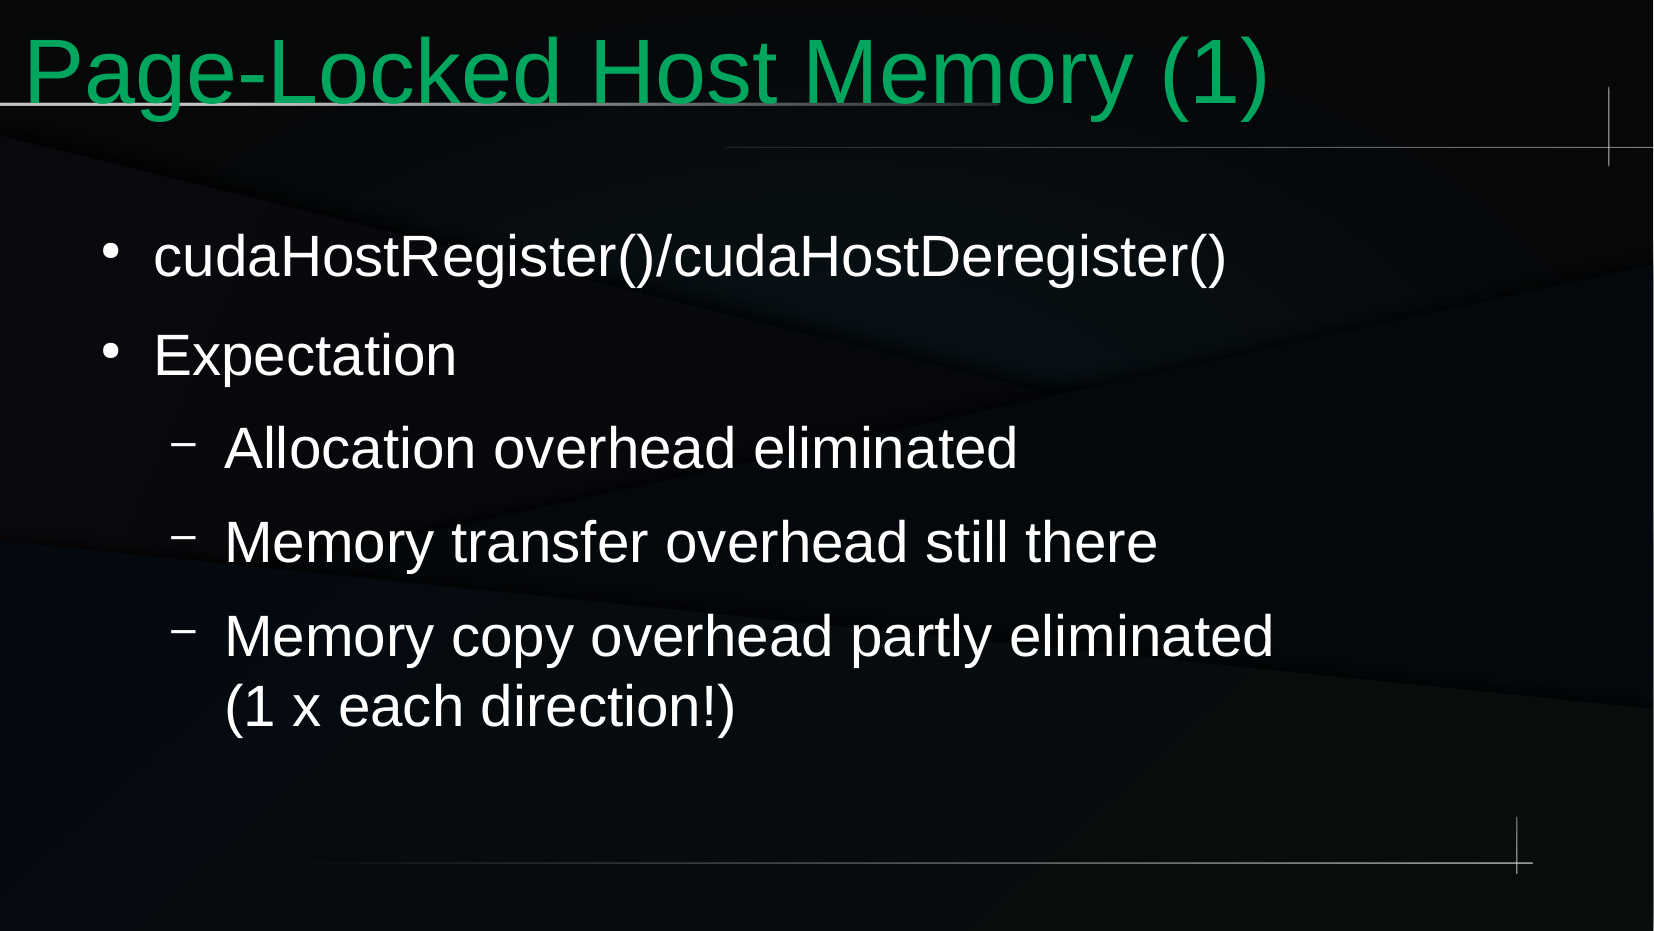

# Page-Locked Host Memory (1)
cudaHostRegister()/cudaHostDeregister()
Expectation
Allocation overhead eliminated
Memory transfer overhead still there
Memory copy overhead partly eliminated
(1 x each direction!)